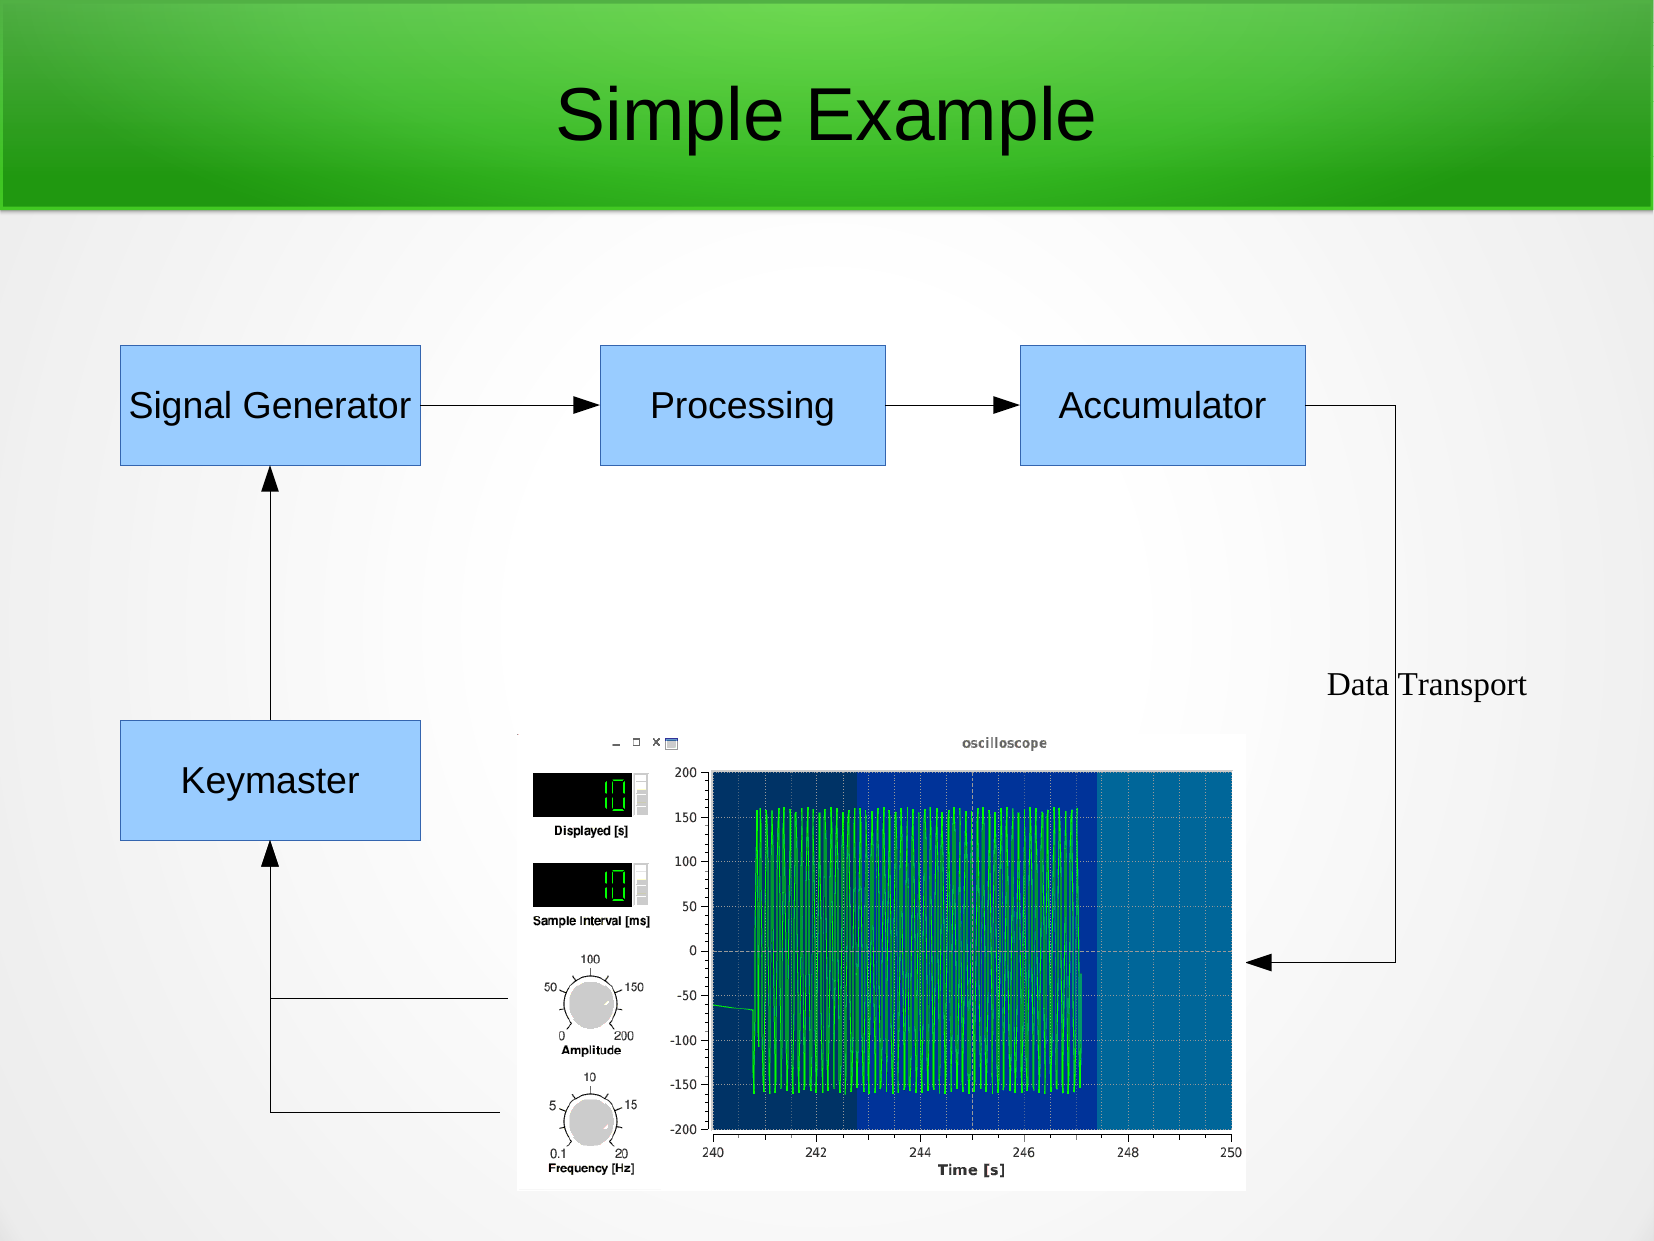

# Simple Example
Signal Generator
Processing
Accumulator
Keymaster